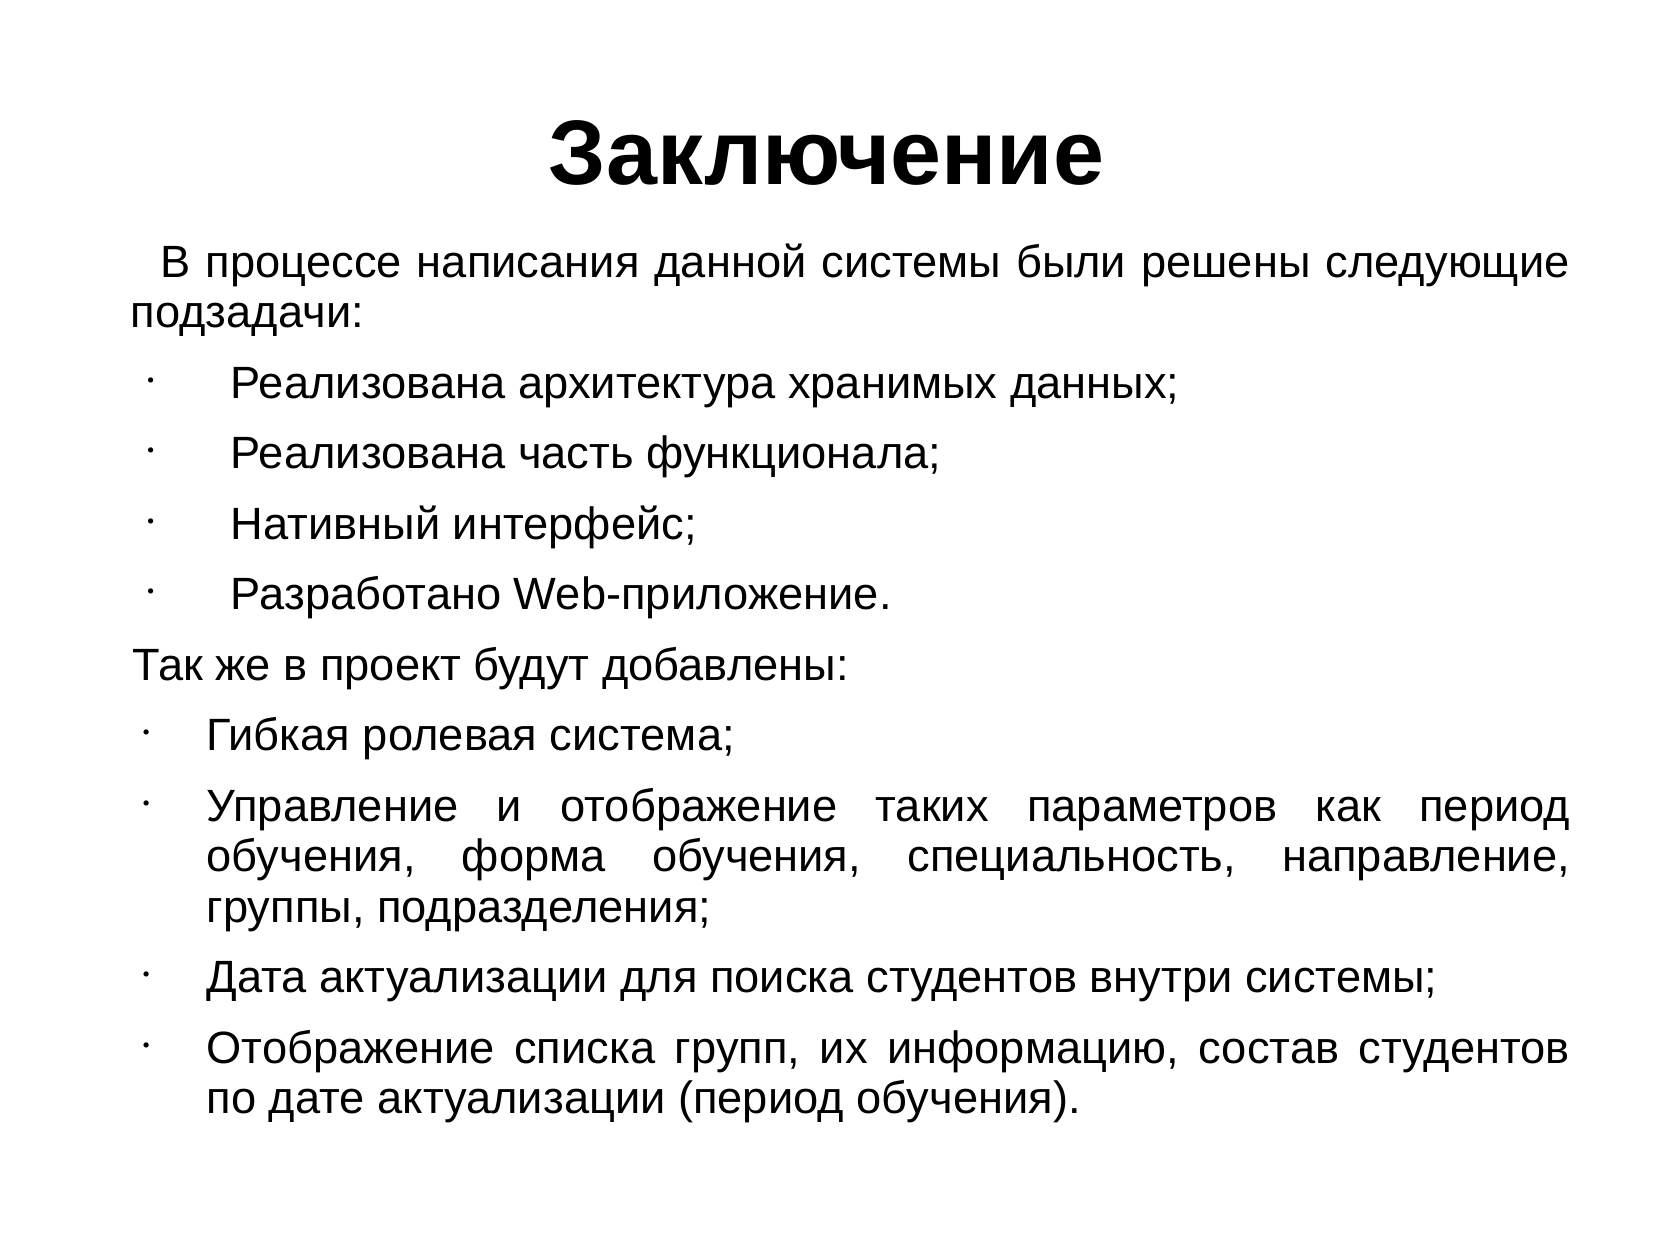

# Заключение
 В процессе написания данной системы были решены следующие подзадачи:
Реализована архитектура хранимых данных;
Реализована часть функционала;
Нативный интерфейс;
Разработано Web-приложение.
Так же в проект будут добавлены:
Гибкая ролевая система;
Управление и отображение таких параметров как период обучения, форма обучения, специальность, направление, группы, подразделения;
Дата актуализации для поиска студентов внутри системы;
Отображение списка групп, их информацию, состав студентов по дате актуализации (период обучения).